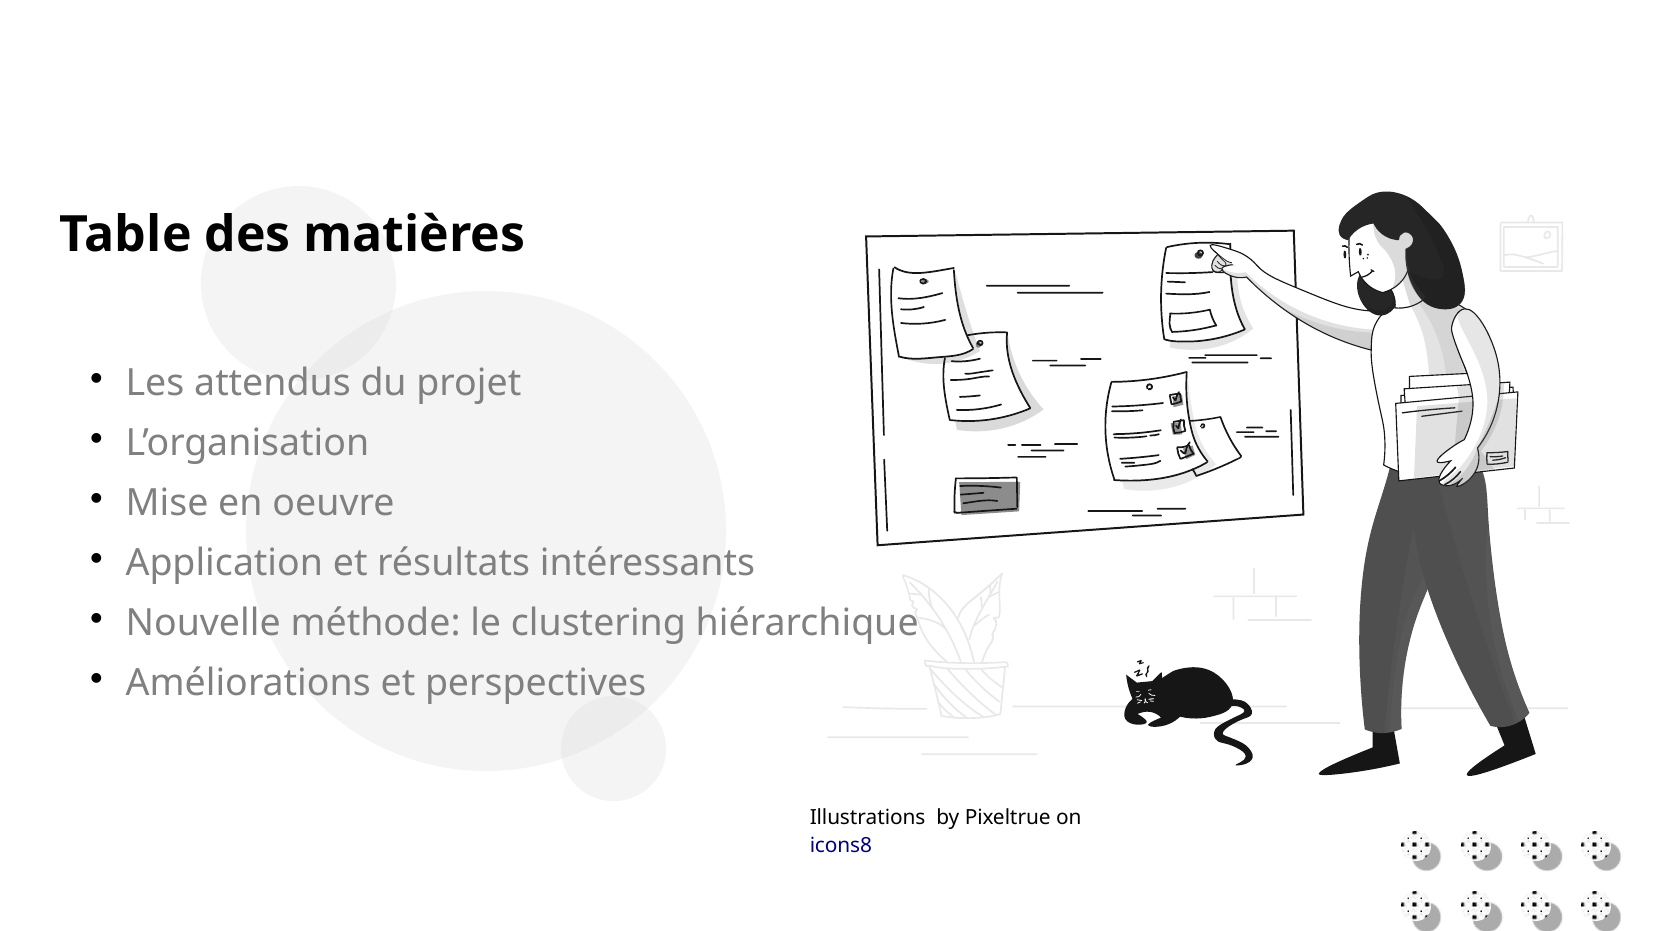

Table des matières
Les attendus du projet
L’organisation
Mise en oeuvre
Application et résultats intéressants
Nouvelle méthode: le clustering hiérarchique
Améliorations et perspectives